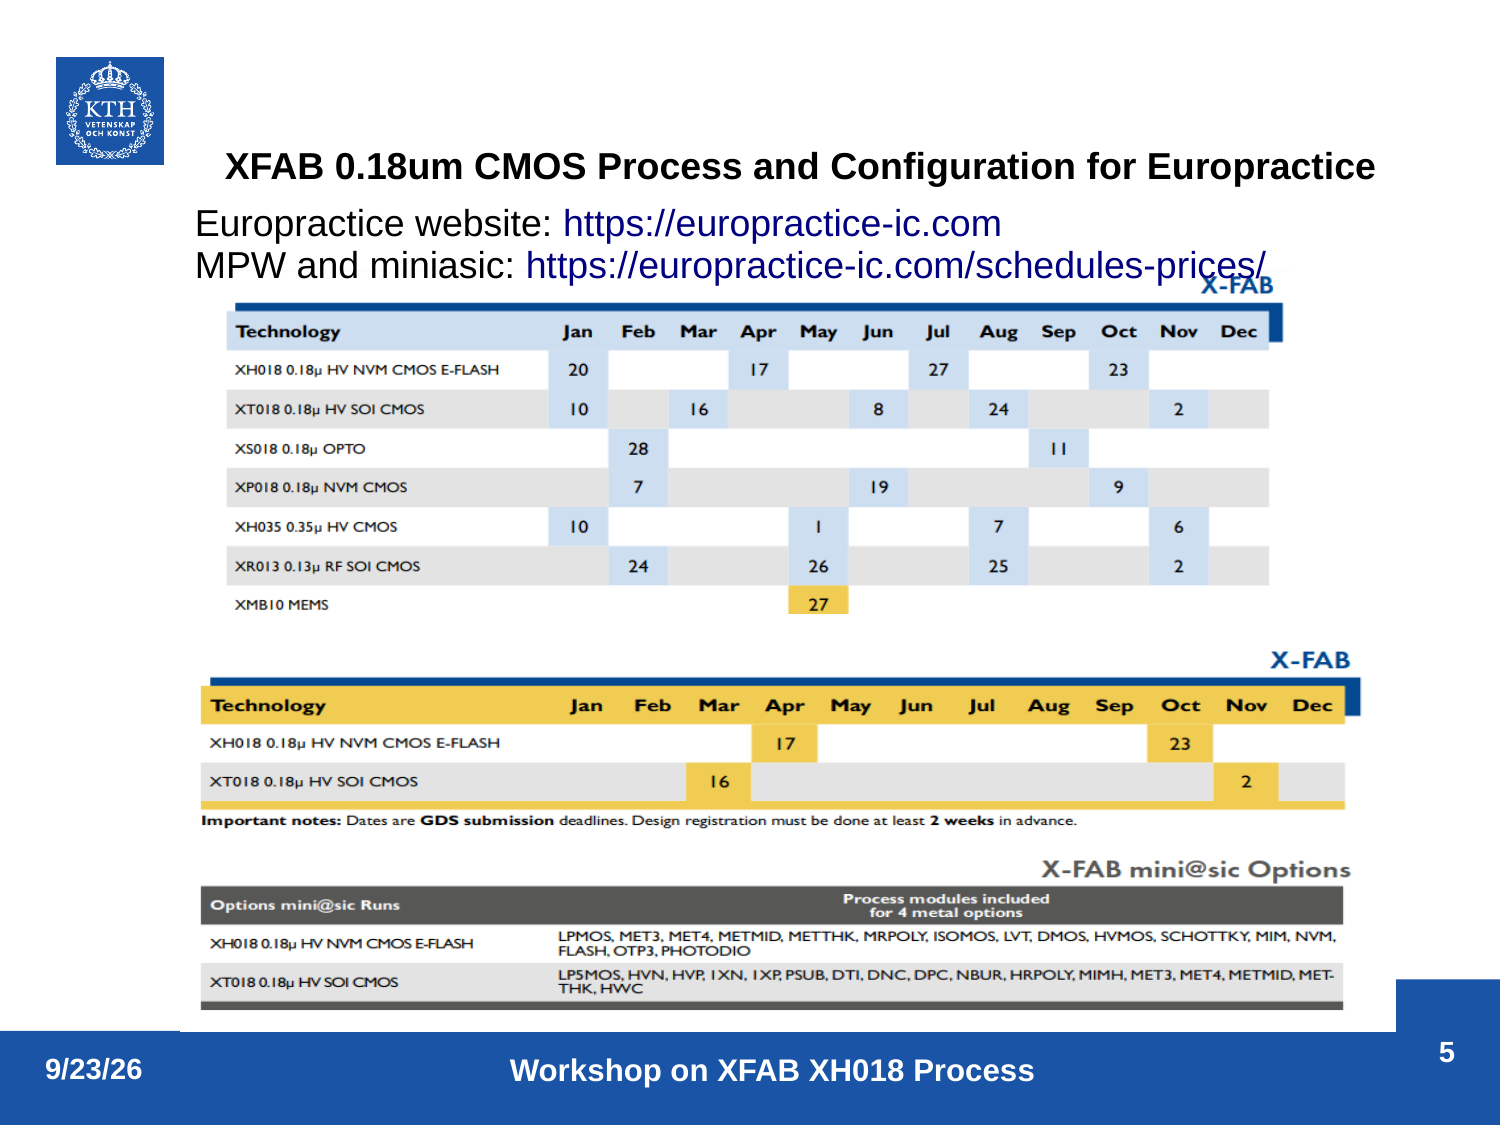

XFAB 0.18um CMOS Process and Configuration for Europractice
Europractice website: https://europractice-ic.com
MPW and miniasic: https://europractice-ic.com/schedules-prices/
5
Analog Elektronik 2017